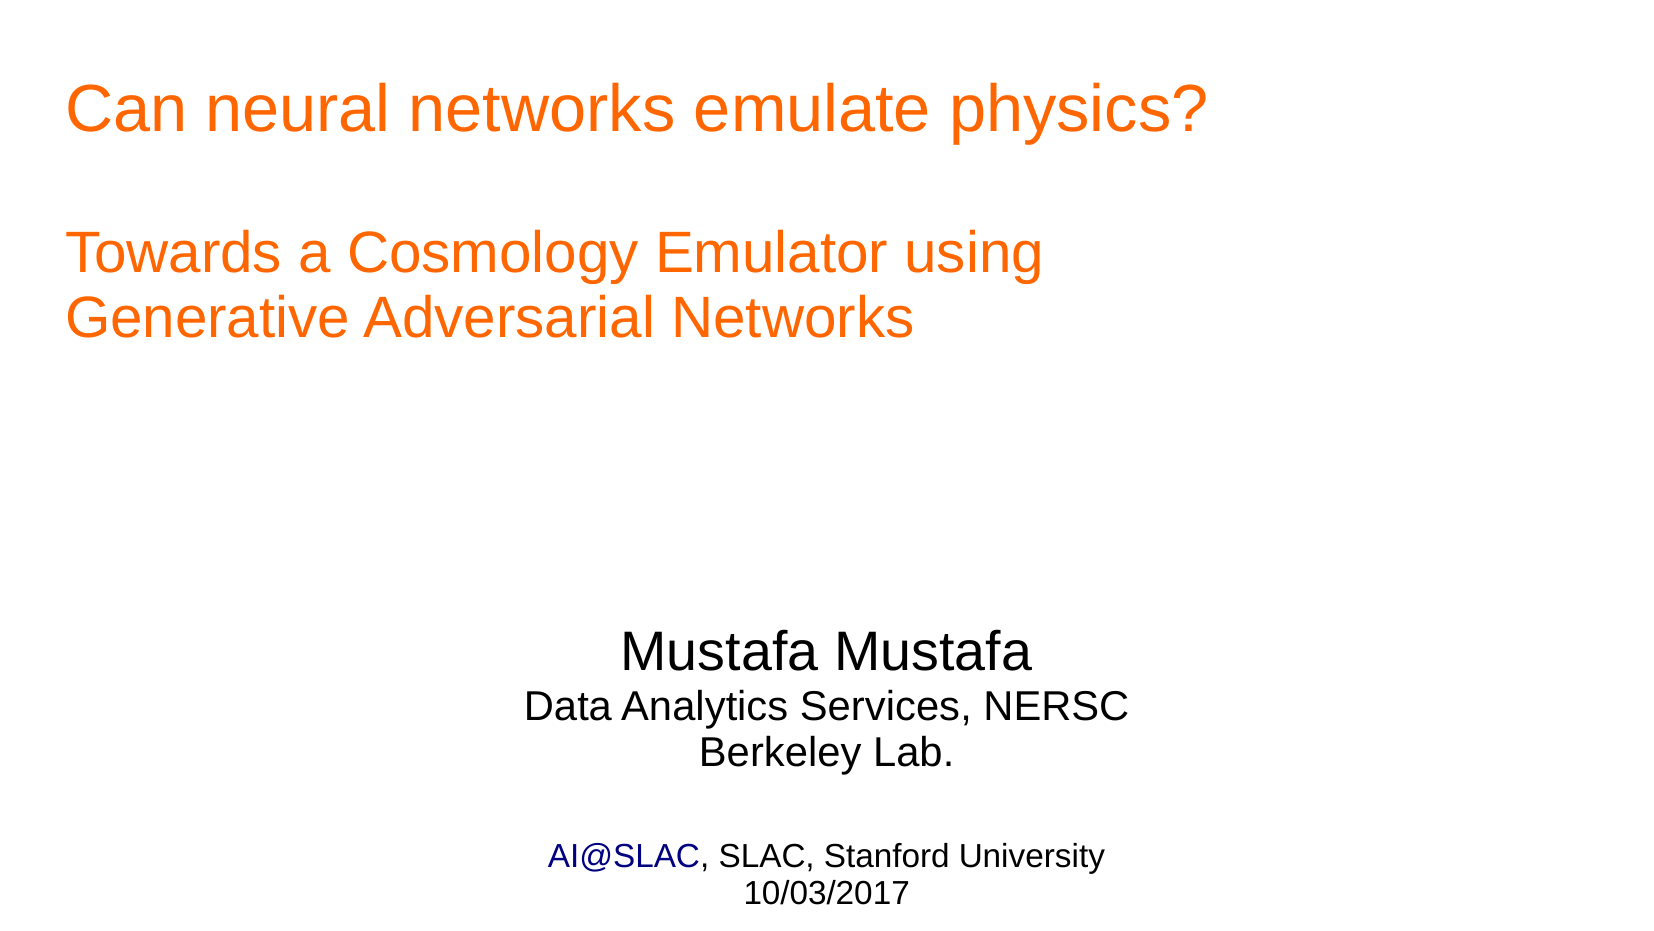

# Can neural networks emulate physics? Towards a Cosmology Emulator using Generative Adversarial Networks
Mustafa Mustafa
Data Analytics Services, NERSC
Berkeley Lab.
AI@SLAC, SLAC, Stanford University
10/03/2017